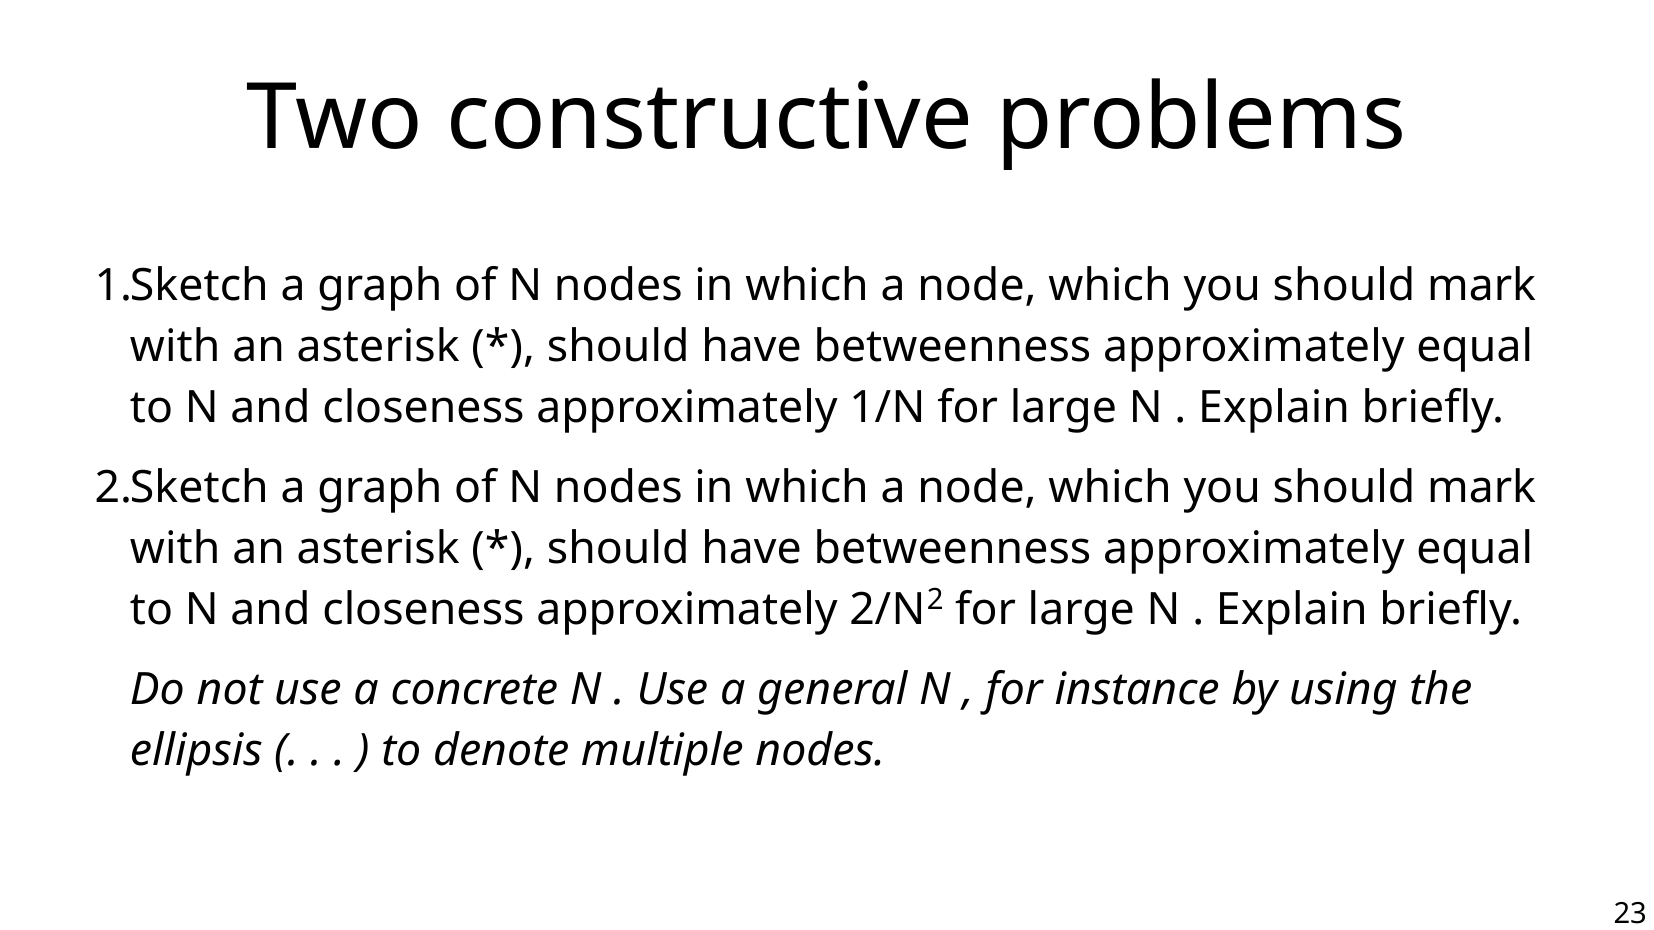

# Two constructive problems
Sketch a graph of N nodes in which a node, which you should mark with an asterisk (*), should have betweenness approximately equal to N and closeness approximately 1/N for large N . Explain briefly.
Sketch a graph of N nodes in which a node, which you should mark with an asterisk (*), should have betweenness approximately equal to N and closeness approximately 2/N2 for large N . Explain briefly.
Do not use a concrete N . Use a general N , for instance by using the ellipsis (. . . ) to denote multiple nodes.
23